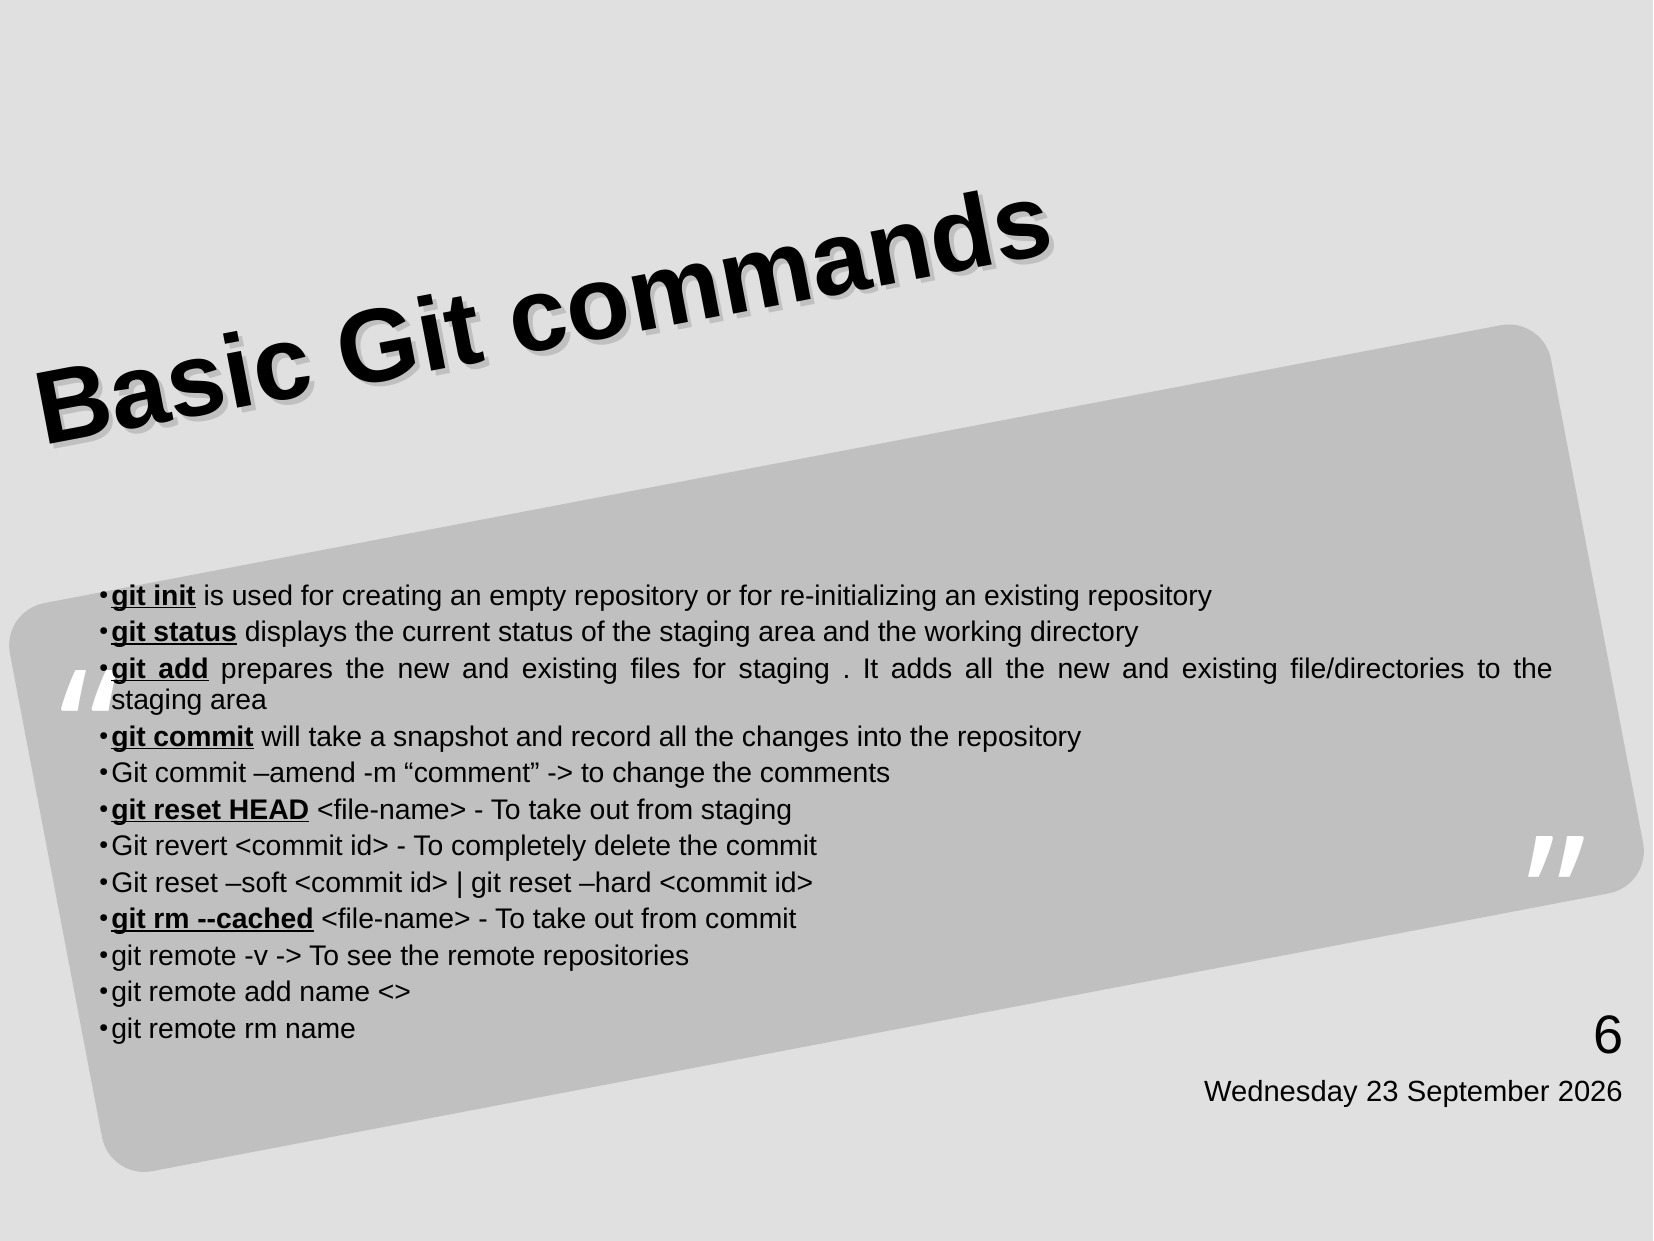

# Basic Git commands
git init is used for creating an empty repository or for re-initializing an existing repository
git status displays the current status of the staging area and the working directory
git add prepares the new and existing files for staging . It adds all the new and existing file/directories to the staging area
git commit will take a snapshot and record all the changes into the repository
Git commit –amend -m “comment” -> to change the comments
git reset HEAD <file-name> - To take out from staging
Git revert <commit id> - To completely delete the commit
Git reset –soft <commit id> | git reset –hard <commit id>
git rm --cached <file-name> - To take out from commit
git remote -v -> To see the remote repositories
git remote add name <>
git remote rm name
6